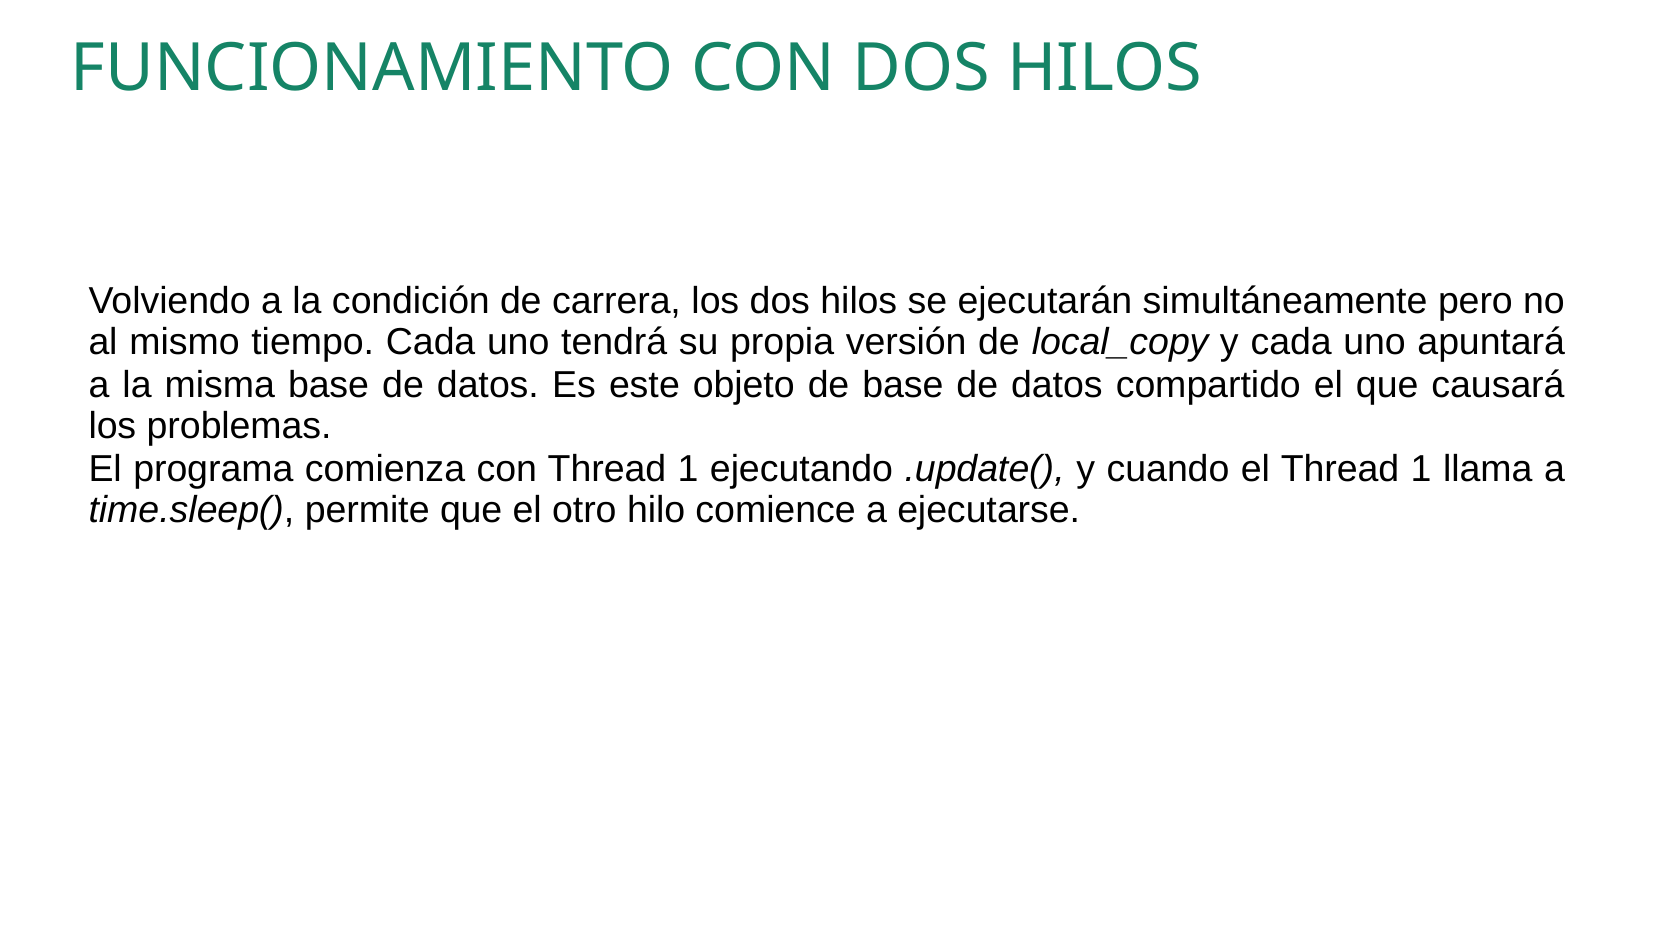

# FUNCIONAMIENTO CON DOS HILOS
Volviendo a la condición de carrera, los dos hilos se ejecutarán simultáneamente pero no al mismo tiempo. Cada uno tendrá su propia versión de local_copy y cada uno apuntará a la misma base de datos. Es este objeto de base de datos compartido el que causará los problemas.
El programa comienza con Thread 1 ejecutando .update(), y cuando el Thread 1 llama a time.sleep(), permite que el otro hilo comience a ejecutarse.